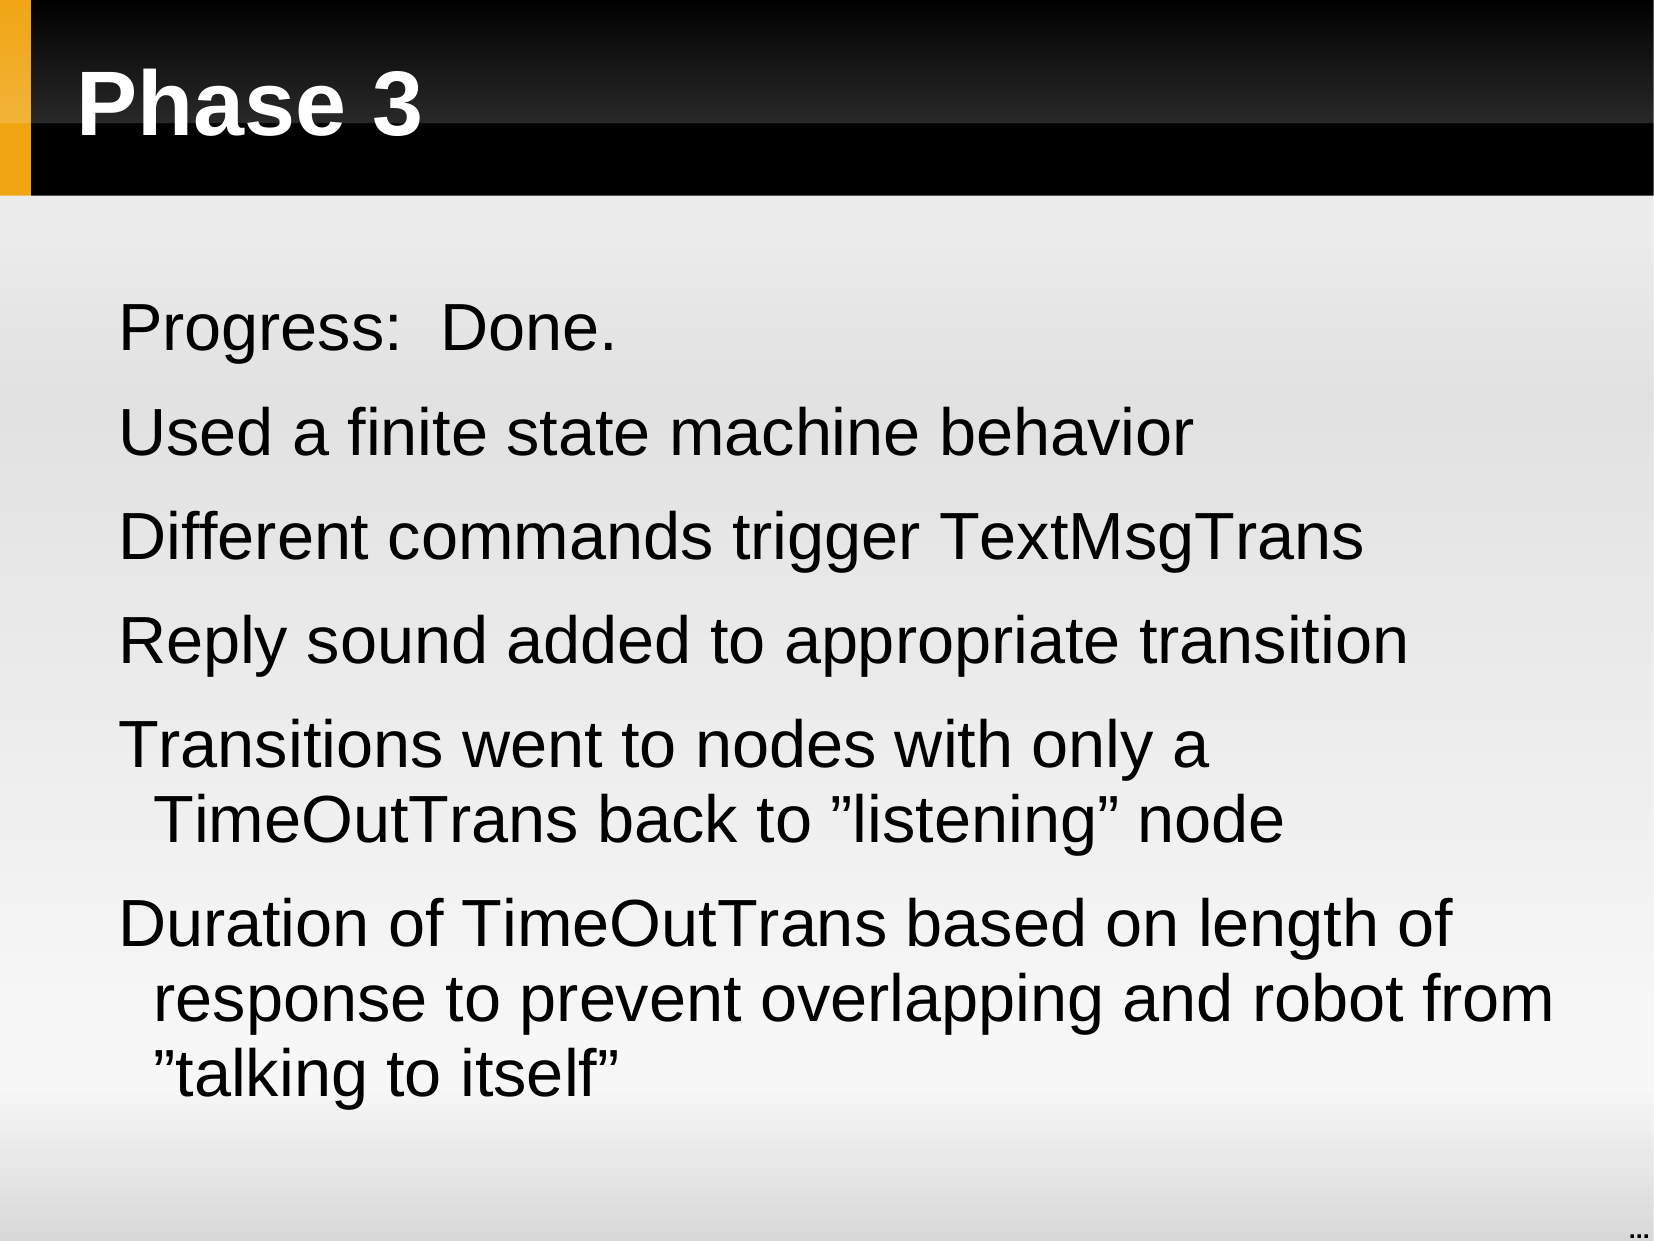

# Phase 3
Progress: Done.
Used a finite state machine behavior
Different commands trigger TextMsgTrans
Reply sound added to appropriate transition
Transitions went to nodes with only a TimeOutTrans back to ”listening” node
Duration of TimeOutTrans based on length of response to prevent overlapping and robot from ”talking to itself”
...